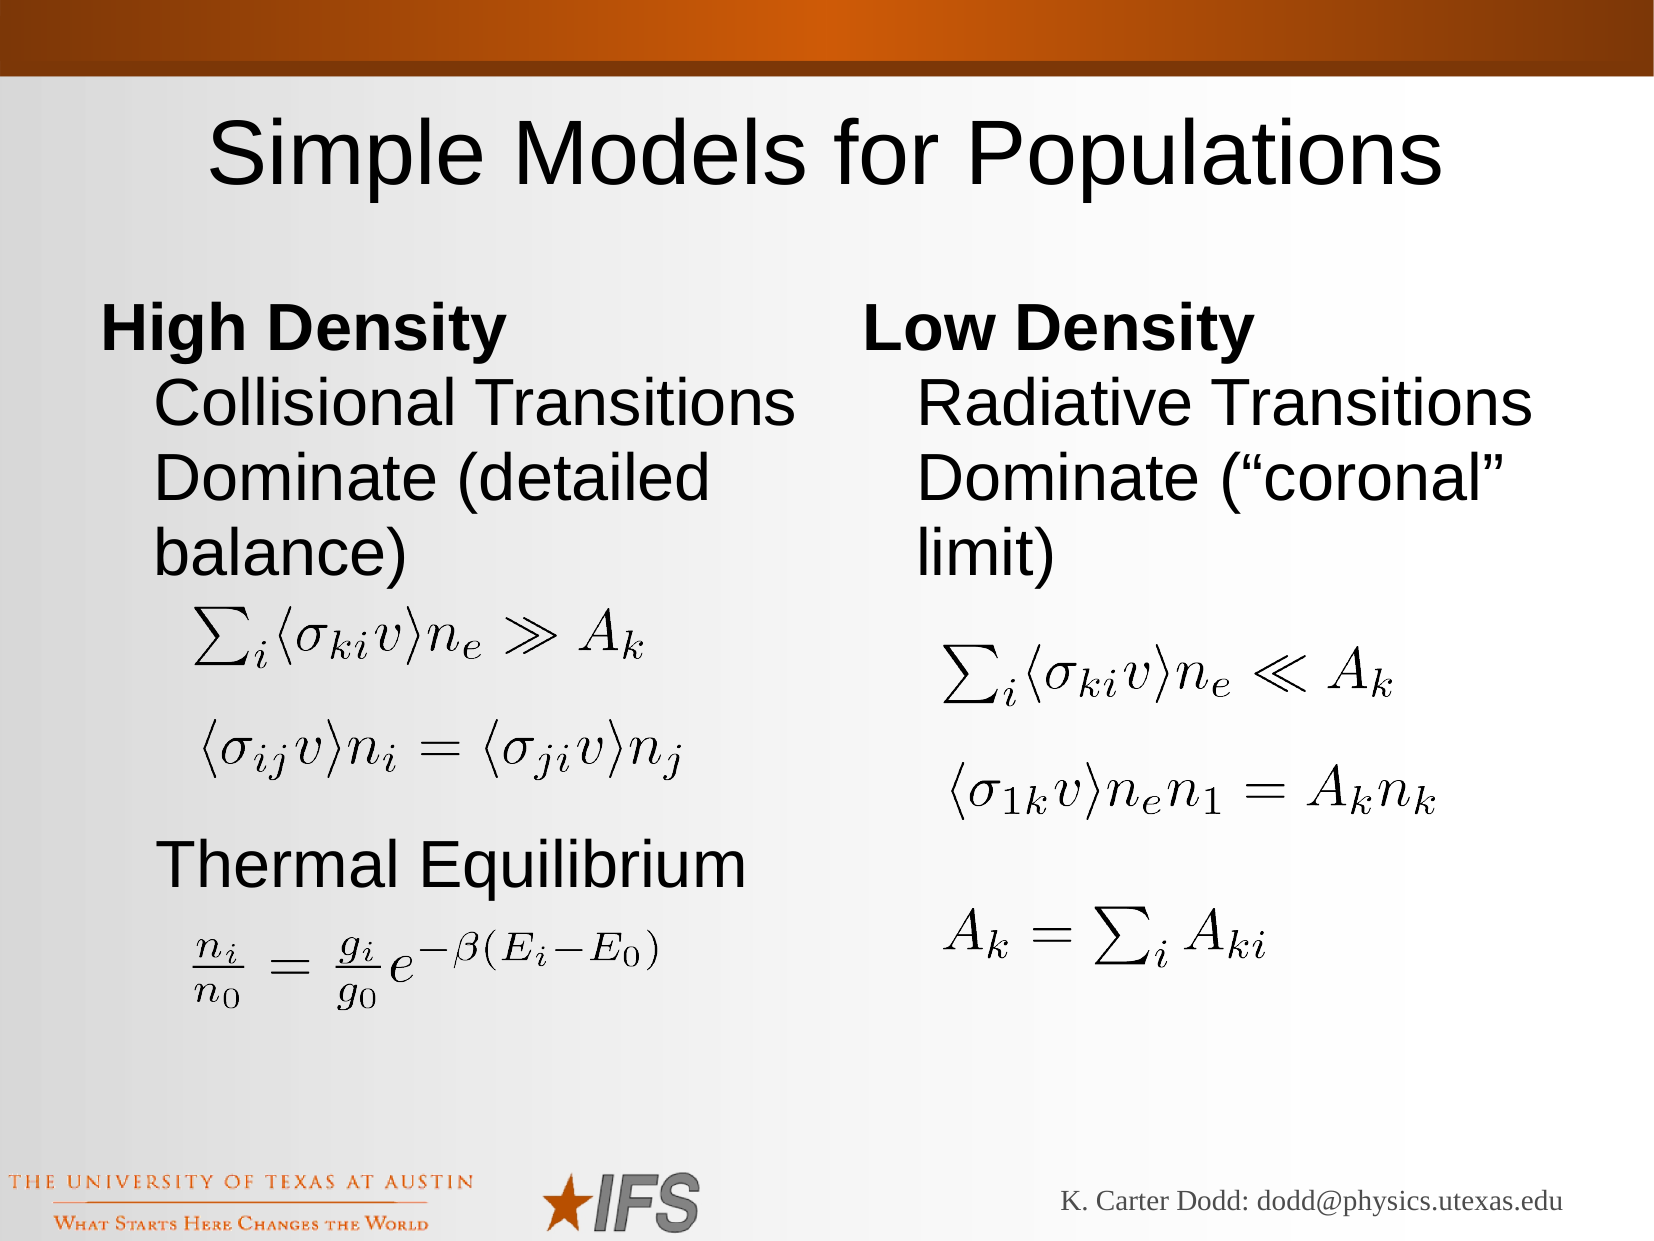

# Simple Models for Populations
High Density
Collisional Transitions Dominate (detailed balance)
 Thermal Equilibrium
Low Density
Radiative Transitions Dominate (“coronal” limit)